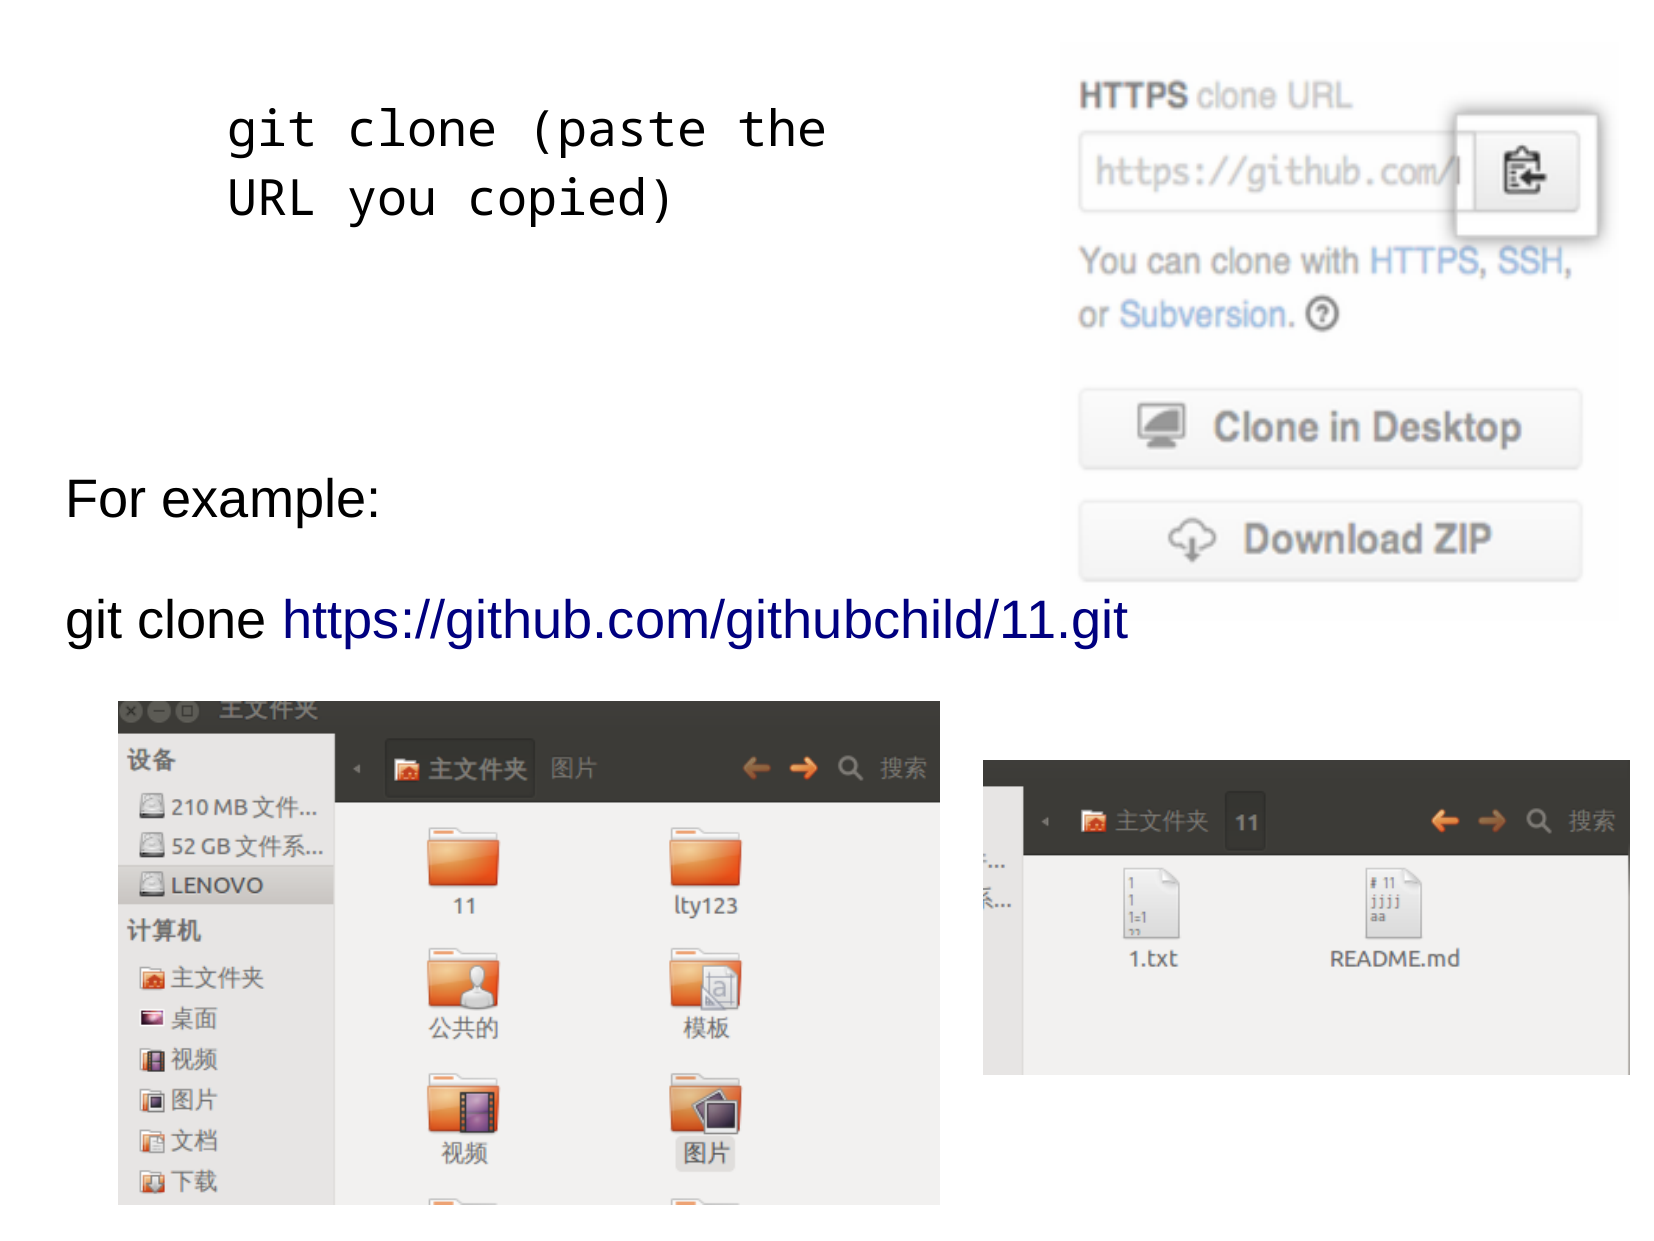

git clone (paste the URL you copied)
 For example:
 git clone https://github.com/githubchild/11.git